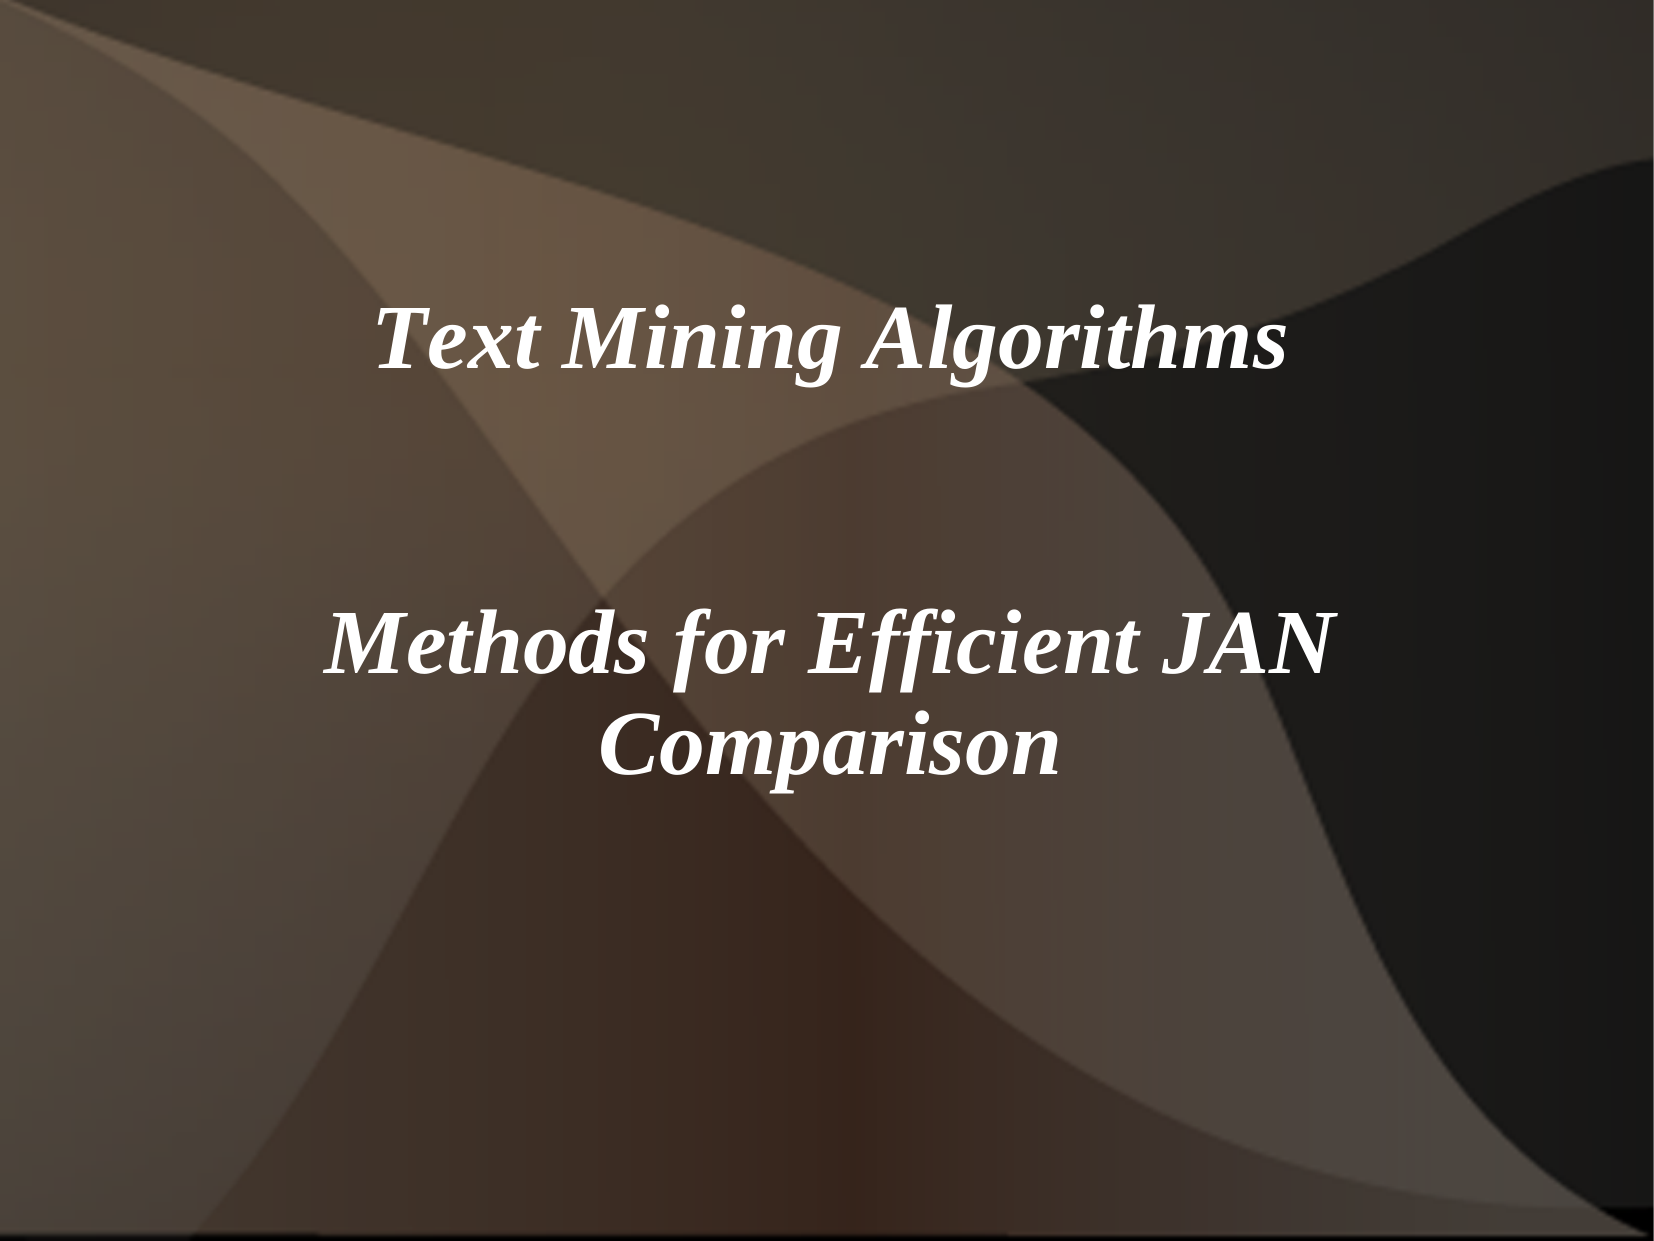

# Text Mining Algorithms Methods for Efficient JAN Comparison